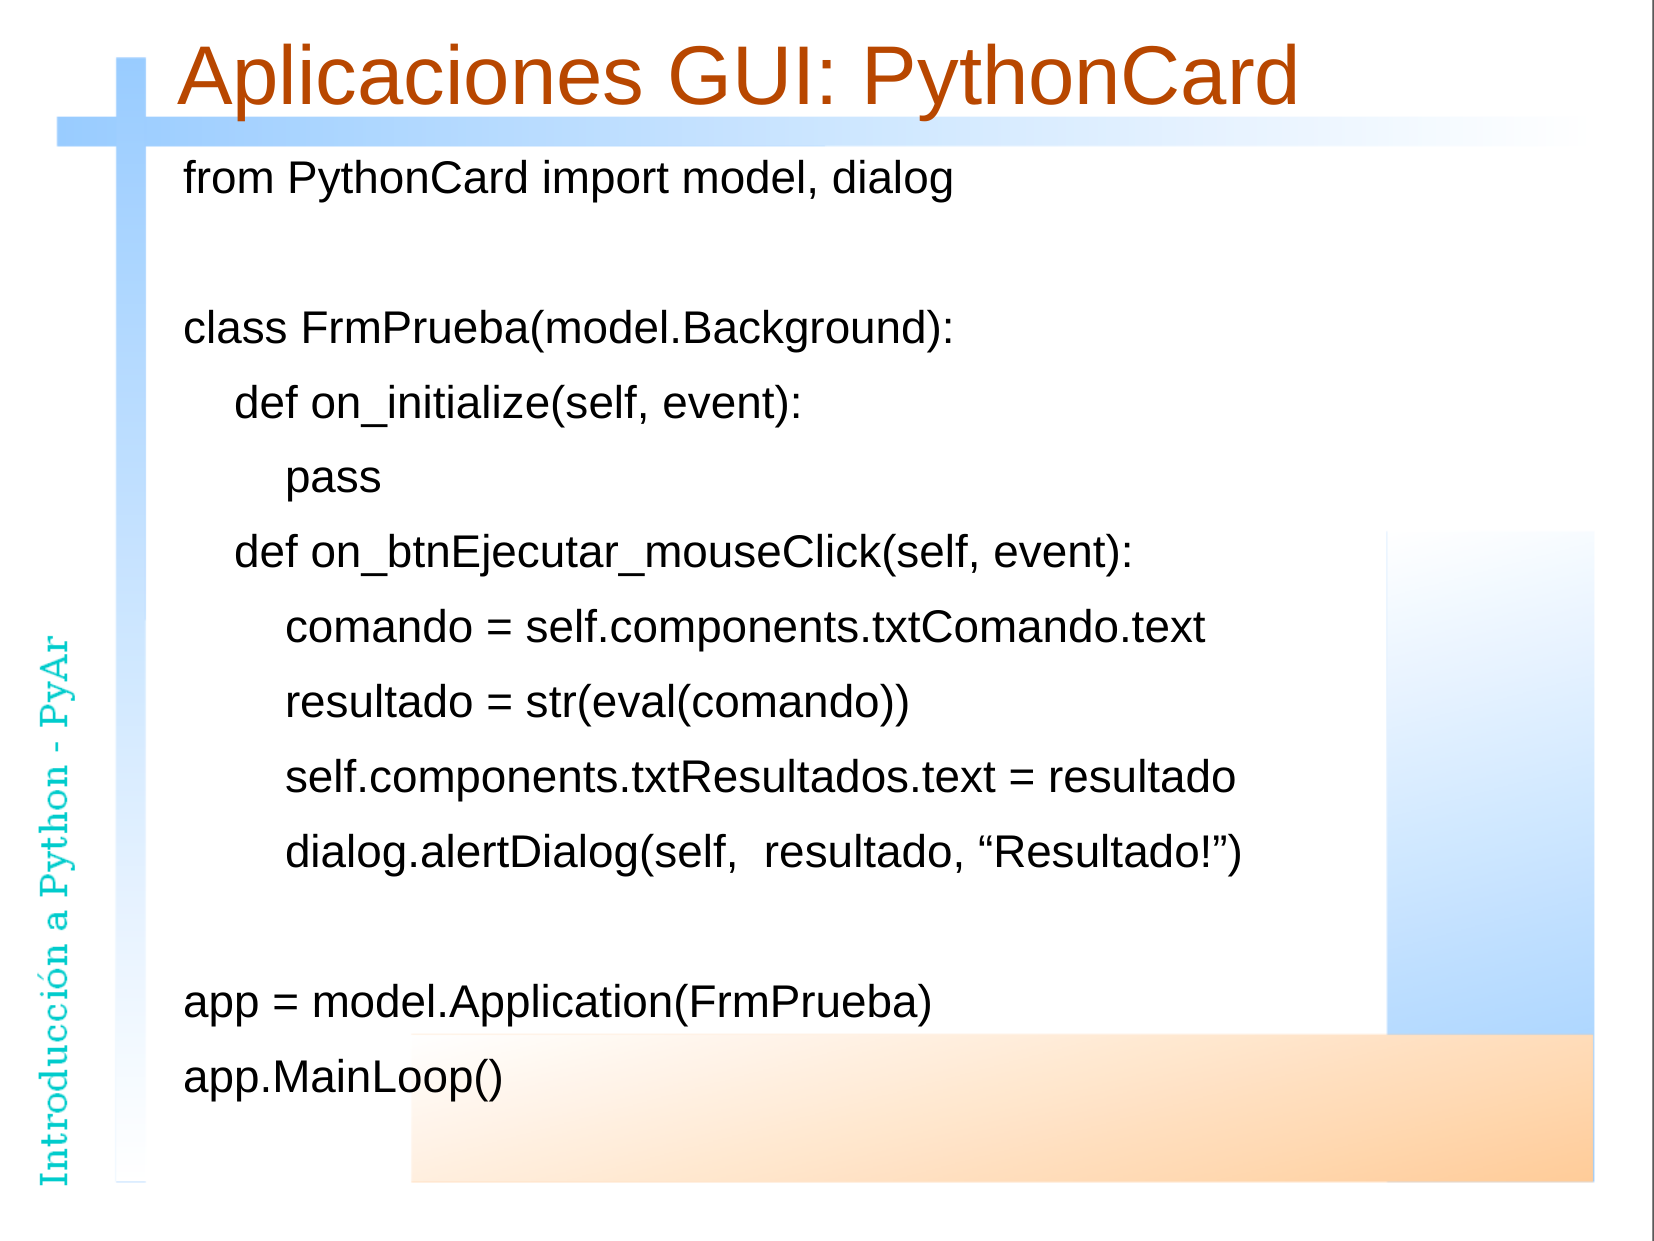

# Aplicaciones GUI: PythonCard
from PythonCard import model, dialog
class FrmPrueba(model.Background):
 def on_initialize(self, event):
 pass
 def on_btnEjecutar_mouseClick(self, event):
 comando = self.components.txtComando.text
 resultado = str(eval(comando))
 self.components.txtResultados.text = resultado
 dialog.alertDialog(self, resultado, “Resultado!”)
app = model.Application(FrmPrueba)
app.MainLoop()